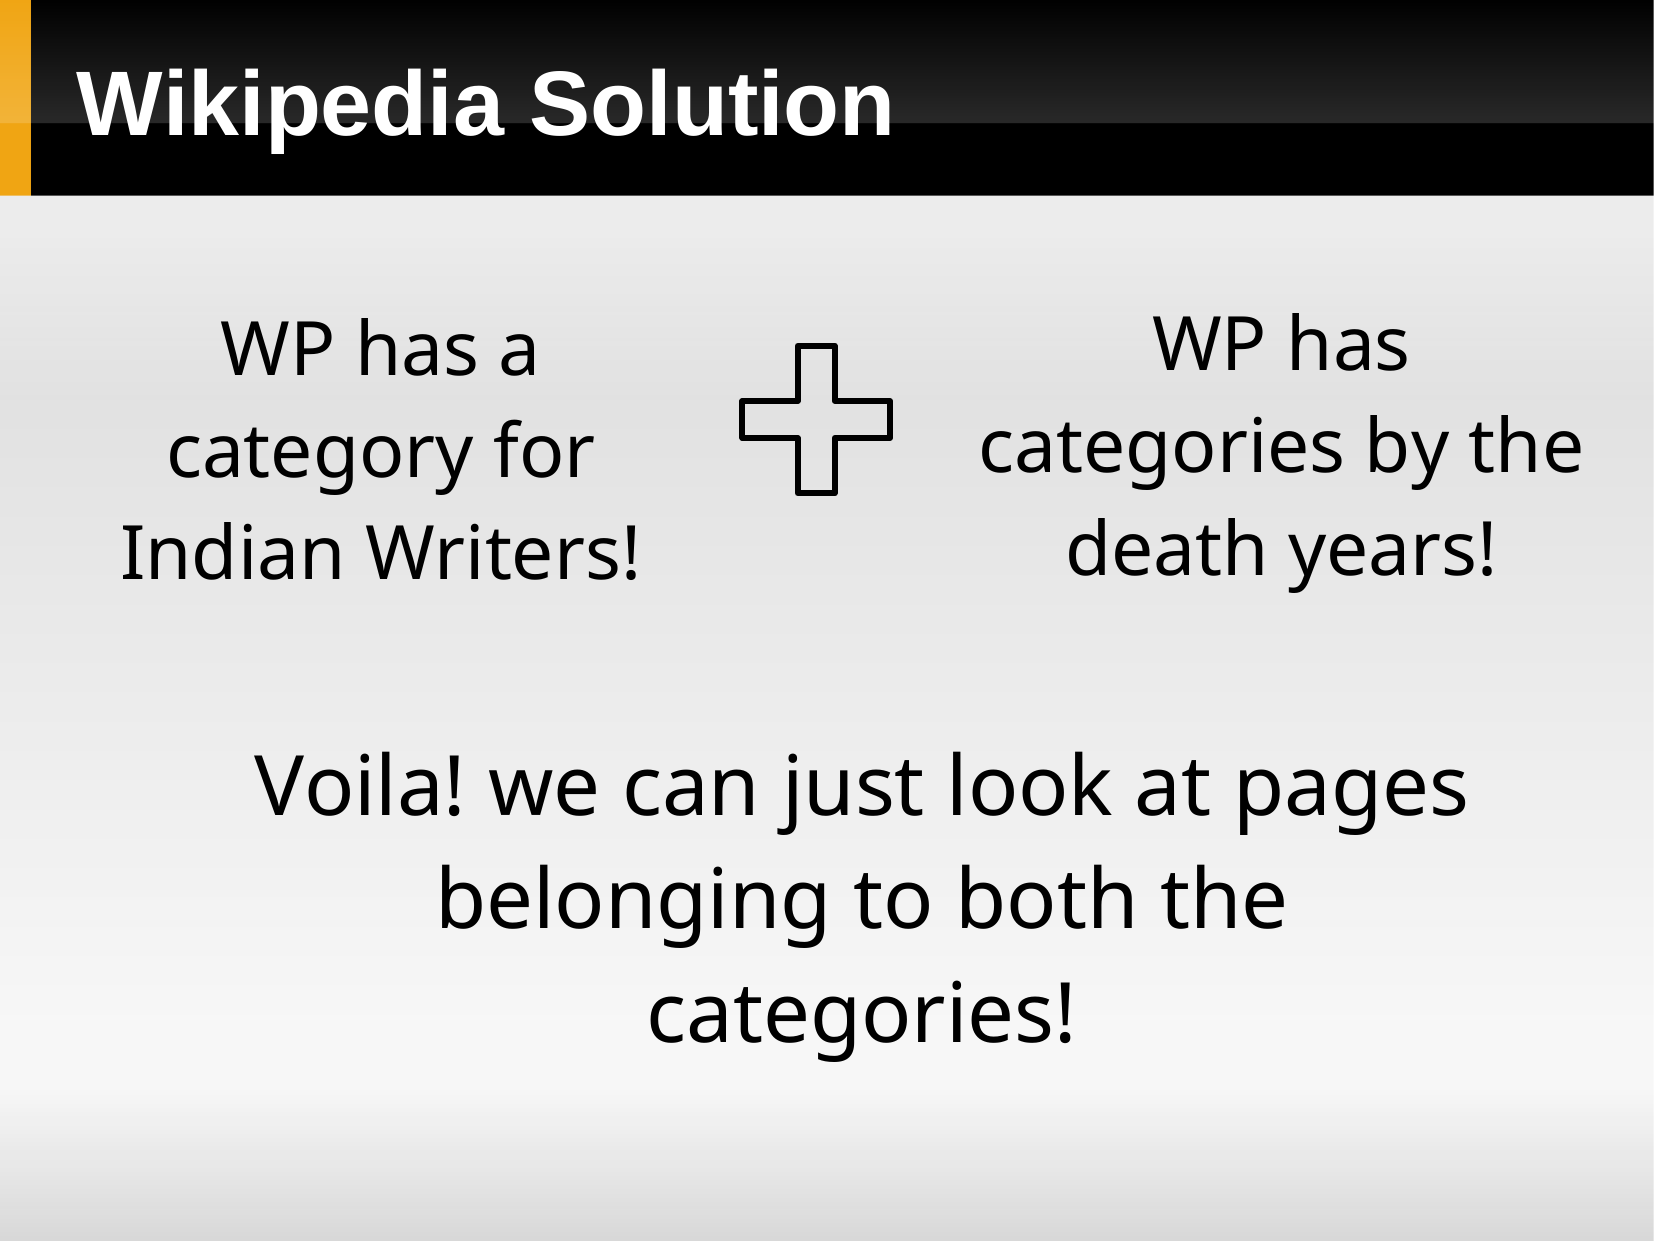

# Wikipedia Solution
WP has categories by the death years!
WP has a category for Indian Writers!
Voila! we can just look at pages belonging to both the categories!